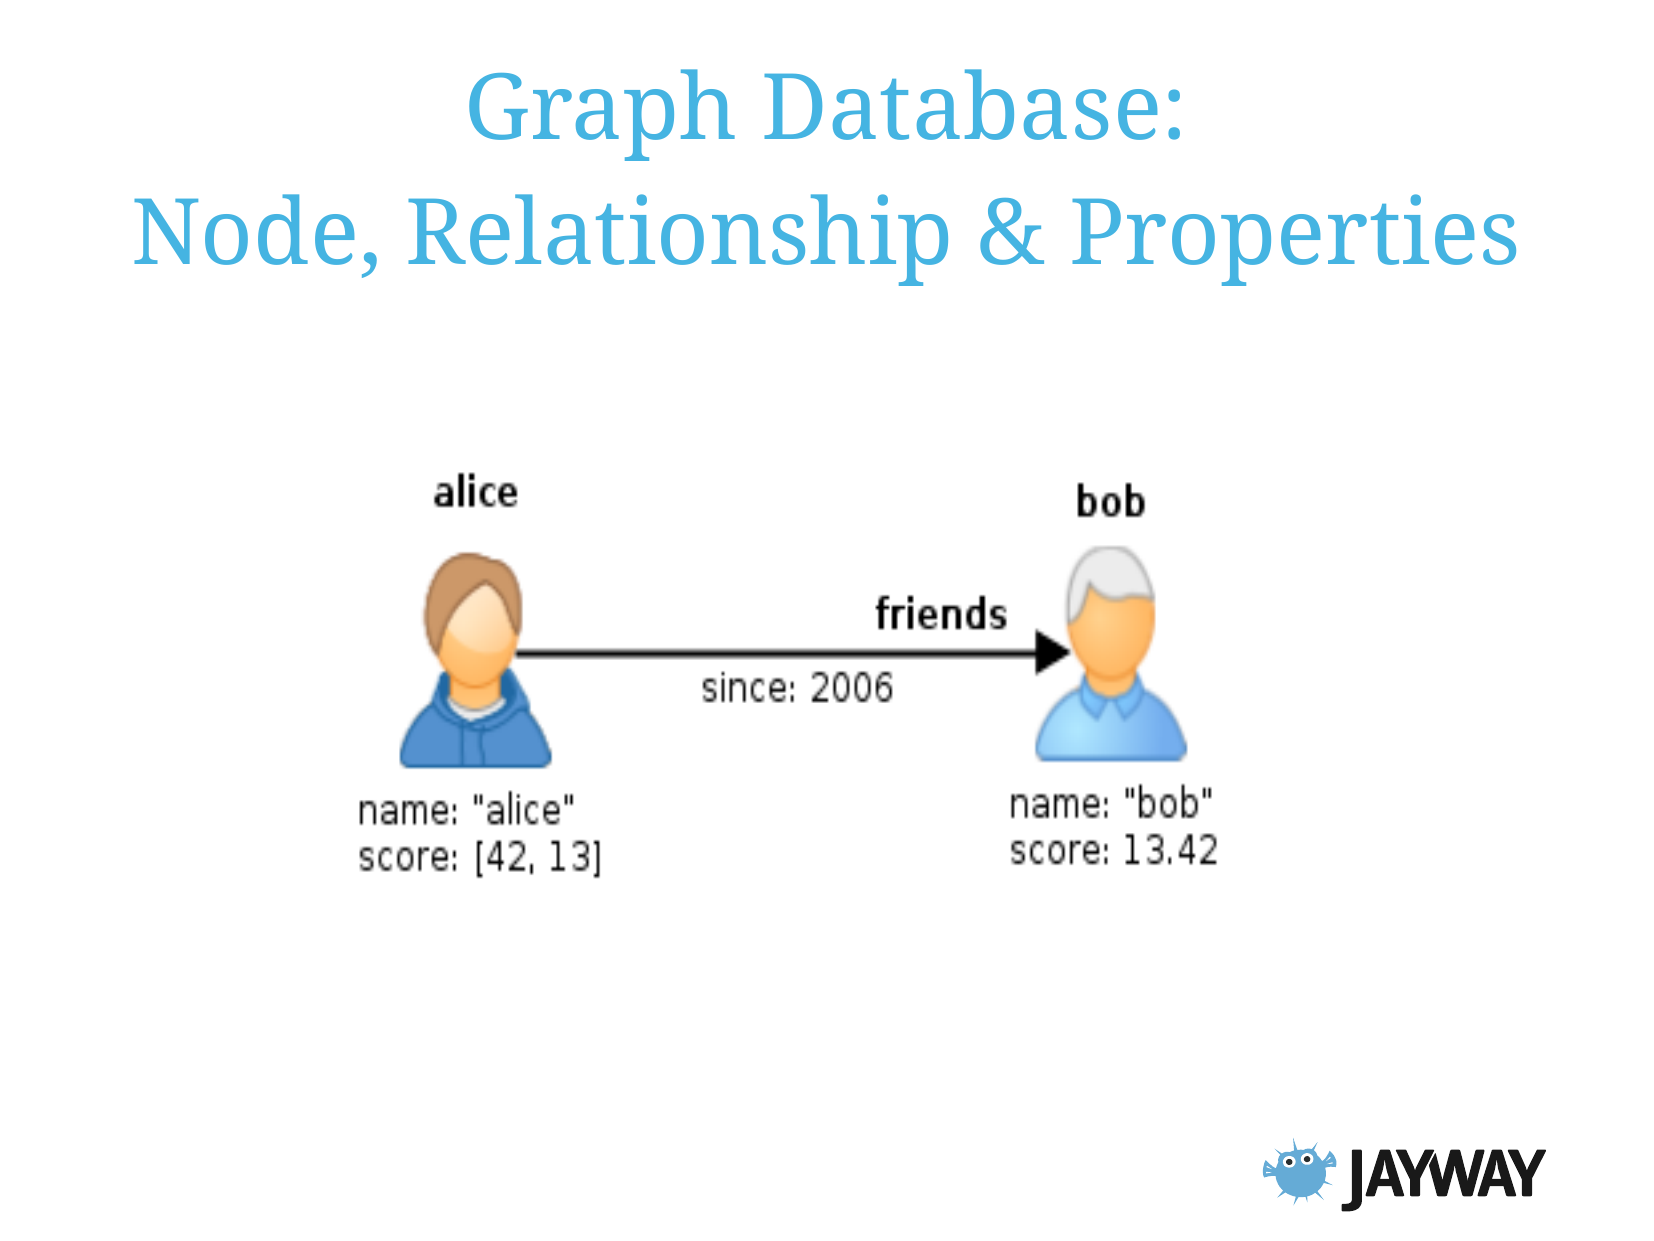

# Graph Database: Node, Relationship & Properties